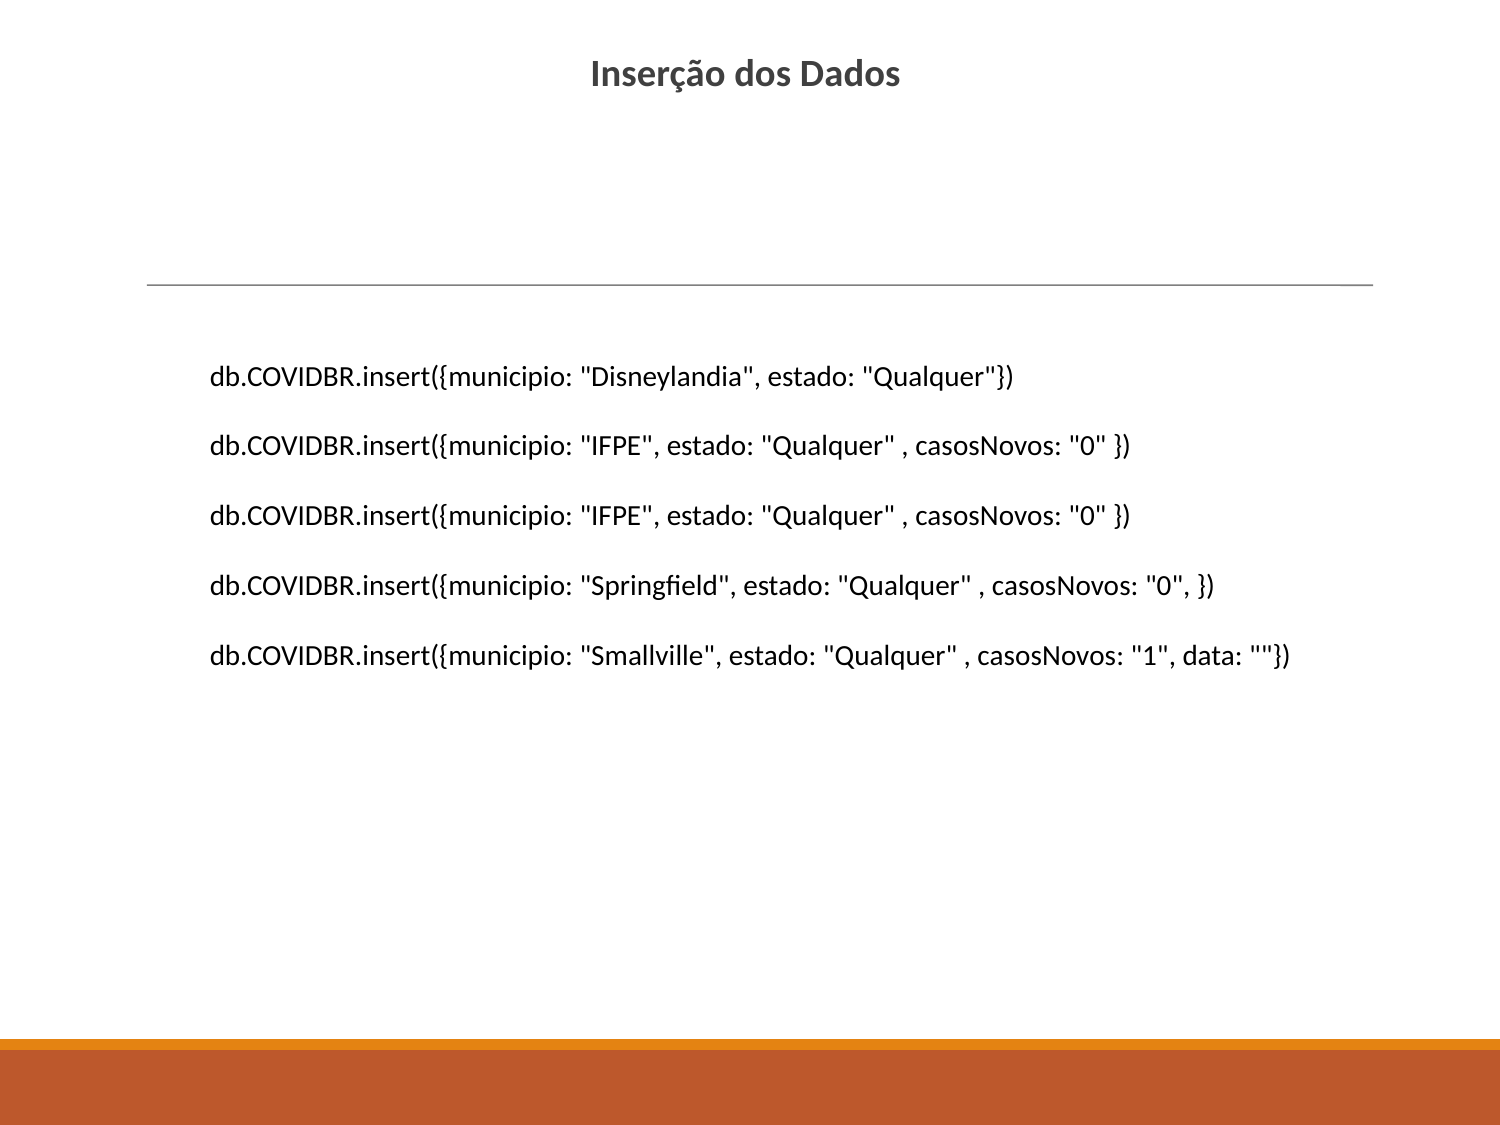

# Inserção dos Dados
db.COVIDBR.insert({municipio: "Disneylandia", estado: "Qualquer"})
db.COVIDBR.insert({municipio: "IFPE", estado: "Qualquer" , casosNovos: "0" })
db.COVIDBR.insert({municipio: "IFPE", estado: "Qualquer" , casosNovos: "0" })
db.COVIDBR.insert({municipio: "Springfield", estado: "Qualquer" , casosNovos: "0", })
db.COVIDBR.insert({municipio: "Smallville", estado: "Qualquer" , casosNovos: "1", data: ""})